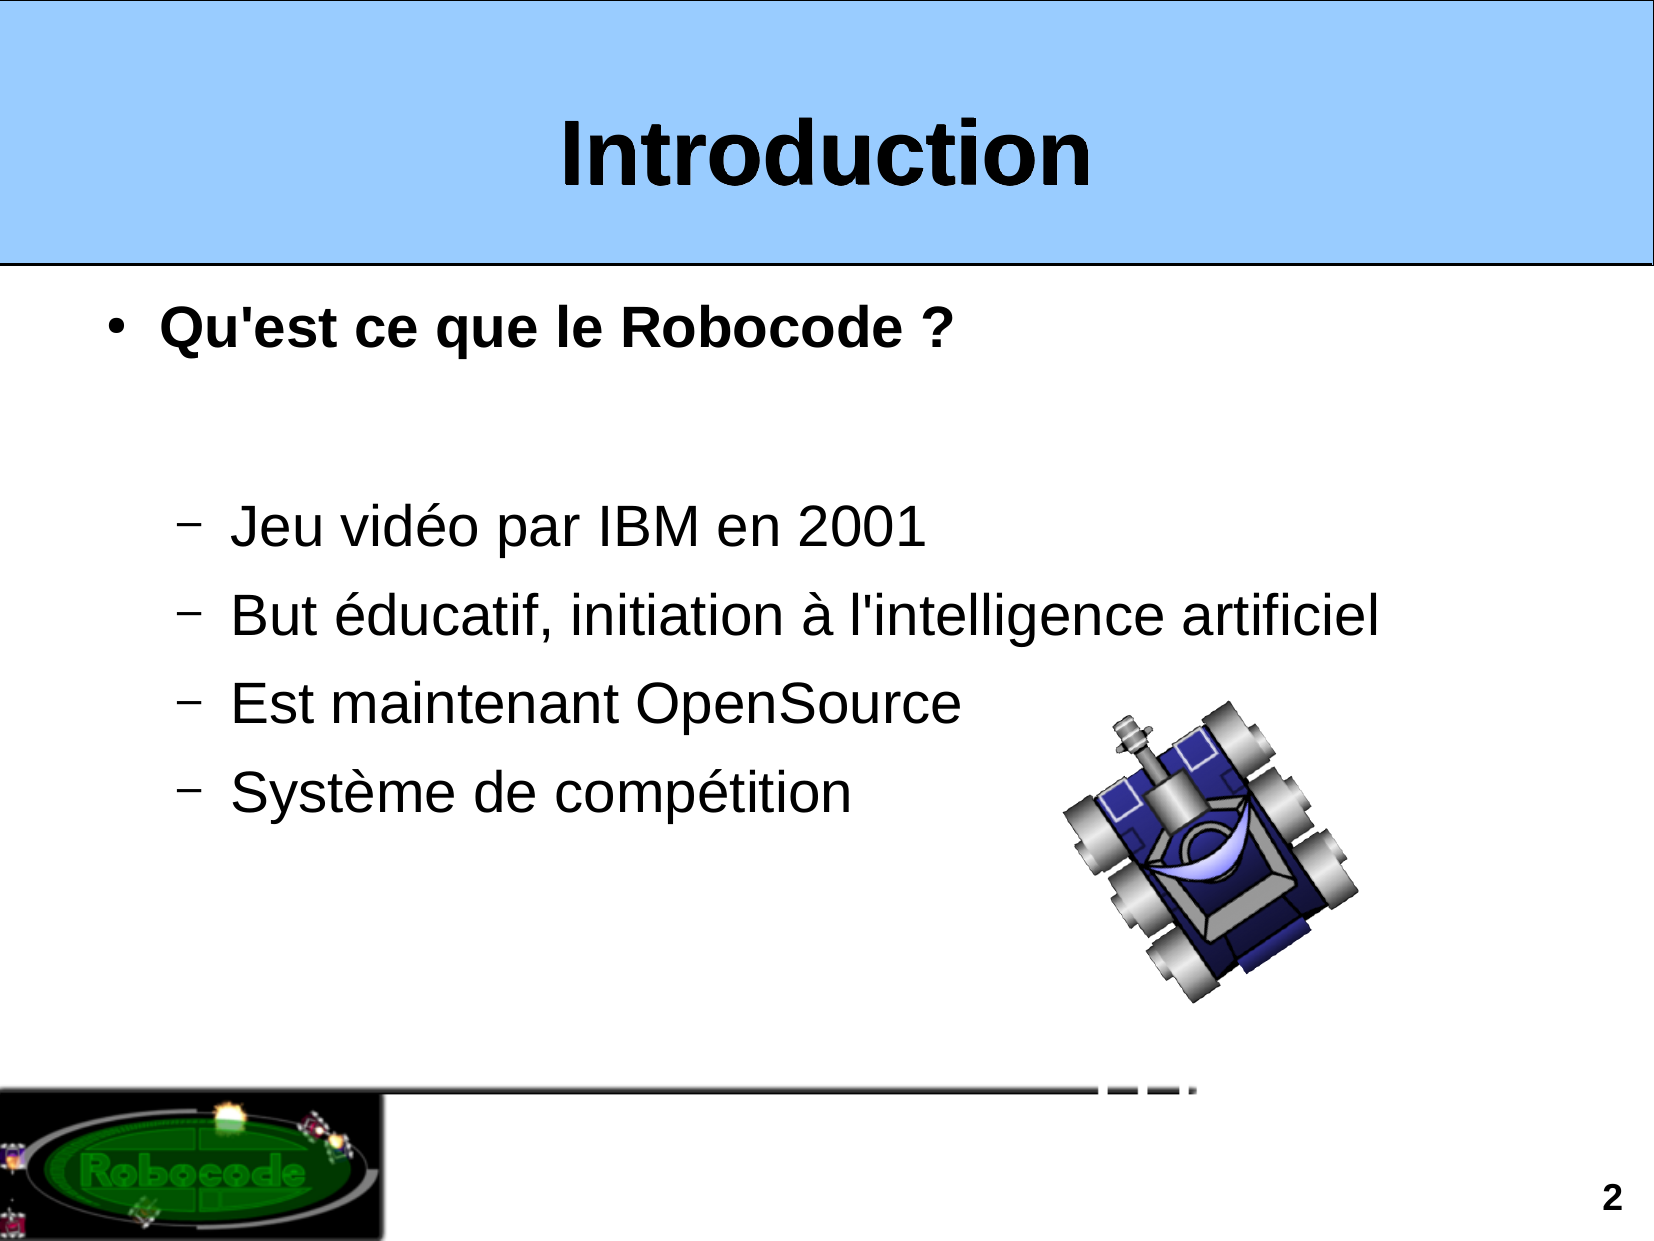

# Introduction
Qu'est ce que le Robocode ?
Jeu vidéo par IBM en 2001
But éducatif, initiation à l'intelligence artificiel
Est maintenant OpenSource
Système de compétition